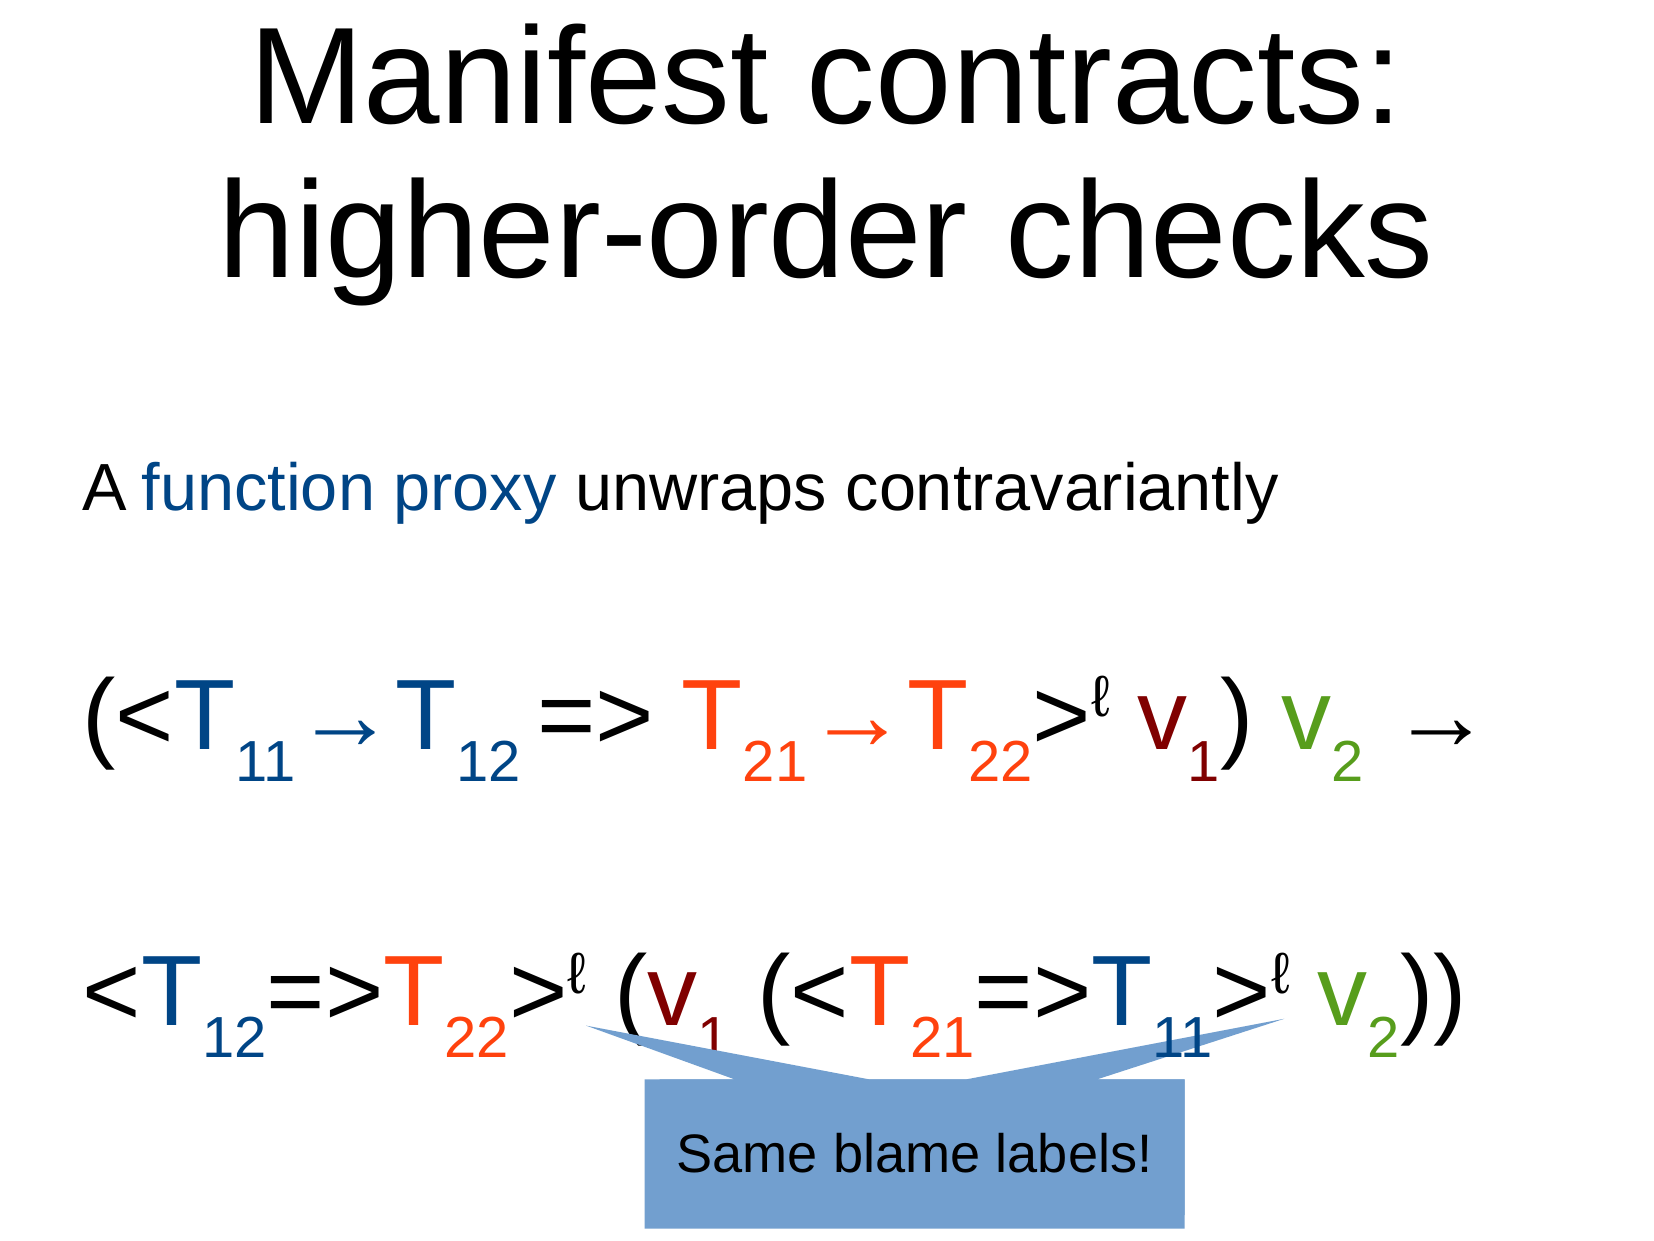

# Manifest contracts: higher-order checks
A function proxy unwraps contravariantly
(<T11→T12 => T21→T22>ℓ v1) v2 →
<T12=>T22>ℓ (v1 (<T21=>T11>ℓ v2))
Same blame labels!